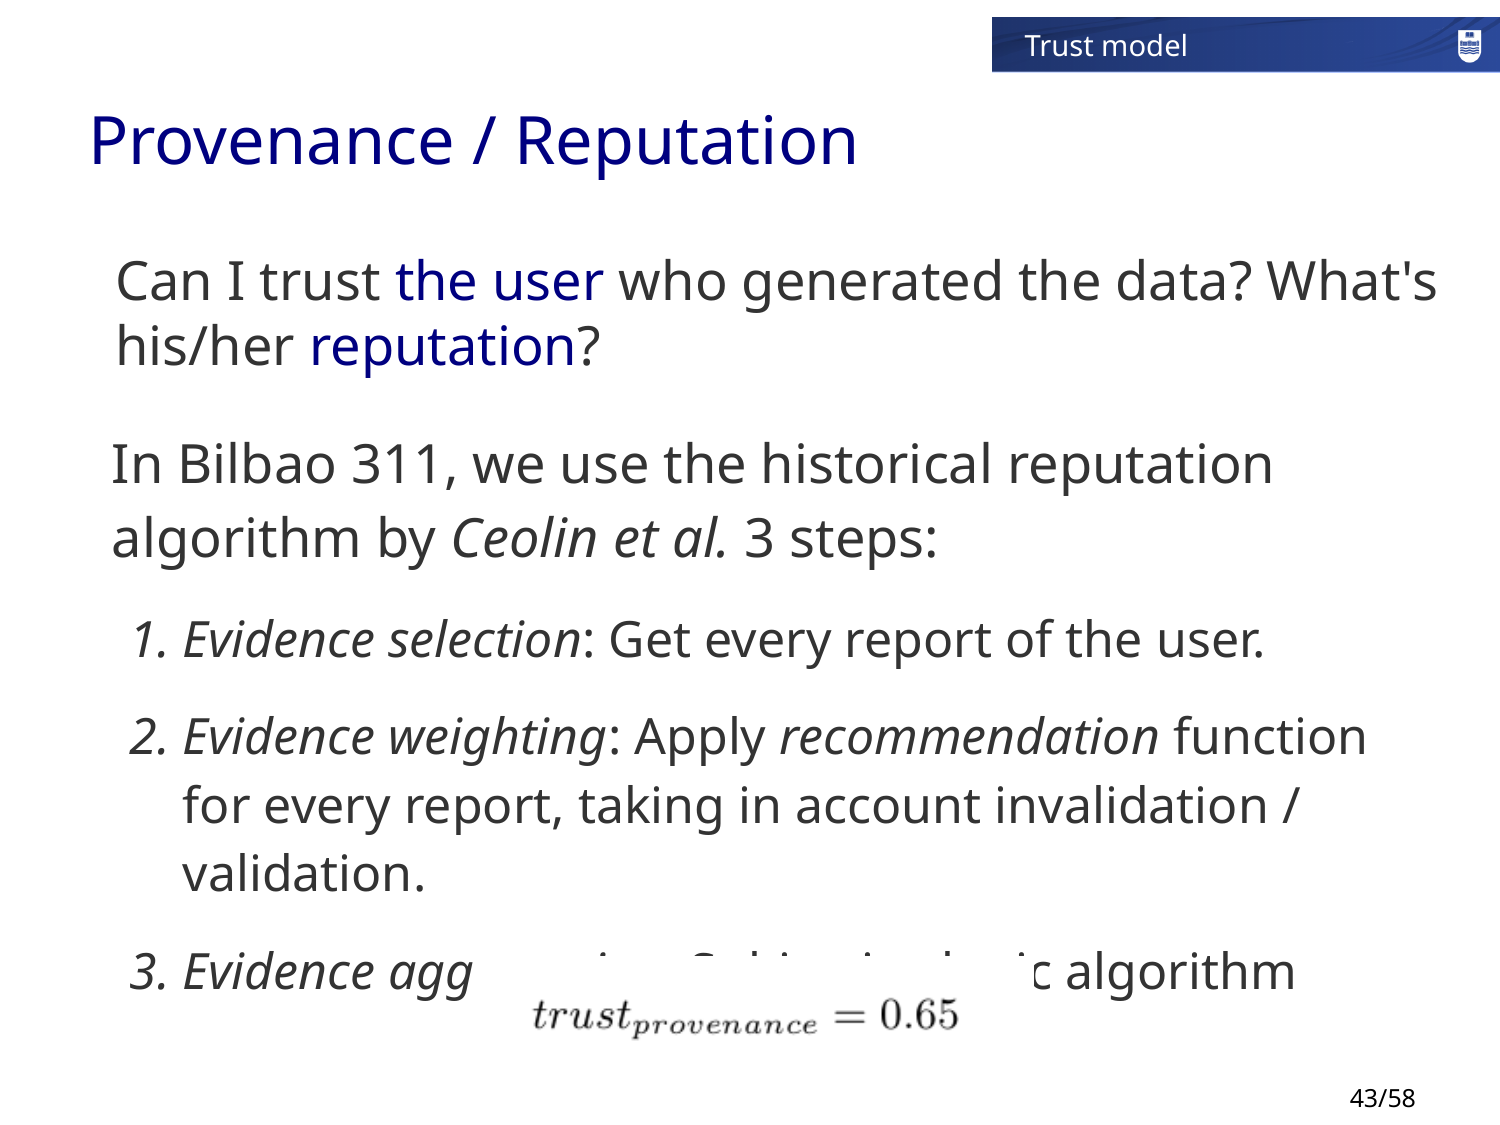

Trust model
# Provenance / Reputation
Can I trust the user who generated the data? What's his/her reputation?
In Bilbao 311, we use the historical reputation algorithm by Ceolin et al. 3 steps:
Evidence selection: Get every report of the user.
Evidence weighting: Apply recommendation function for every report, taking in account invalidation / validation.
Evidence aggregation: Subjective logic algorithm